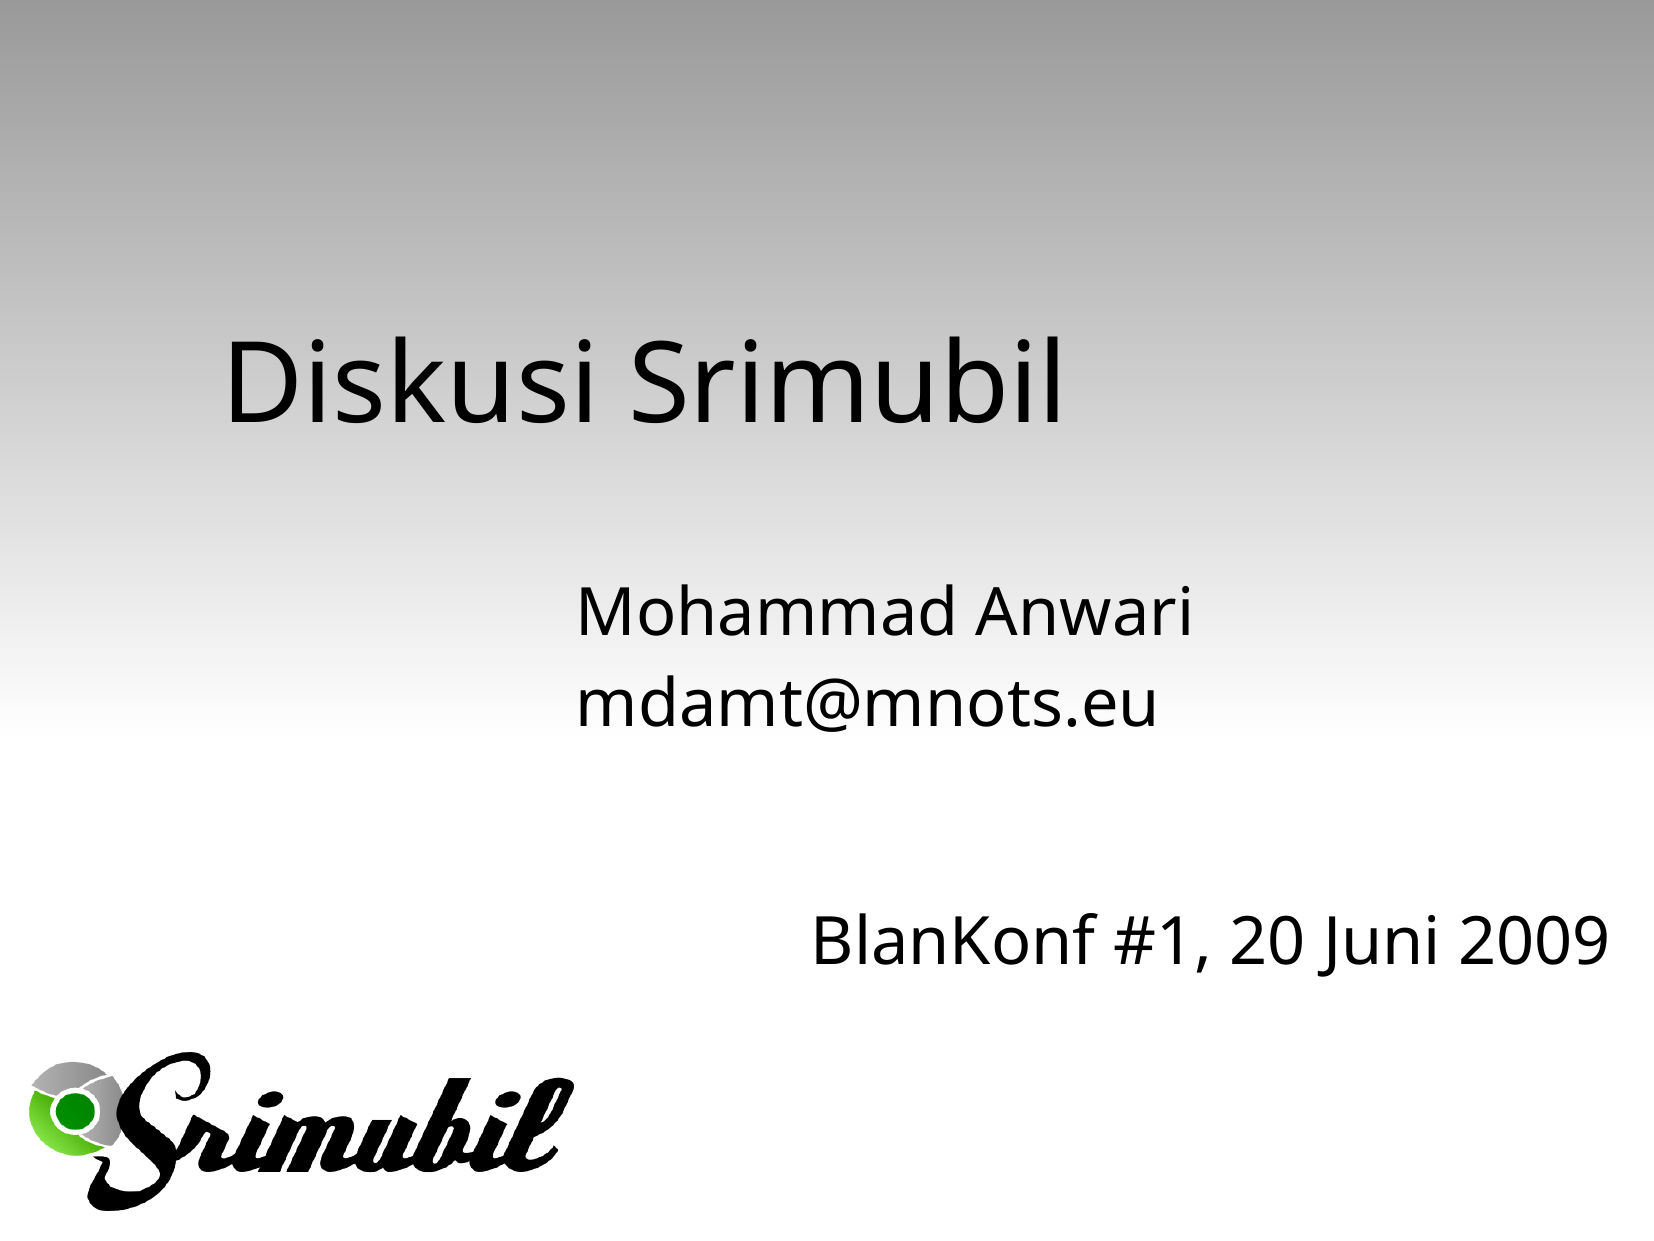

Diskusi Srimubil
Mohammad Anwari
mdamt@mnots.eu
BlanKonf #1, 20 Juni 2009